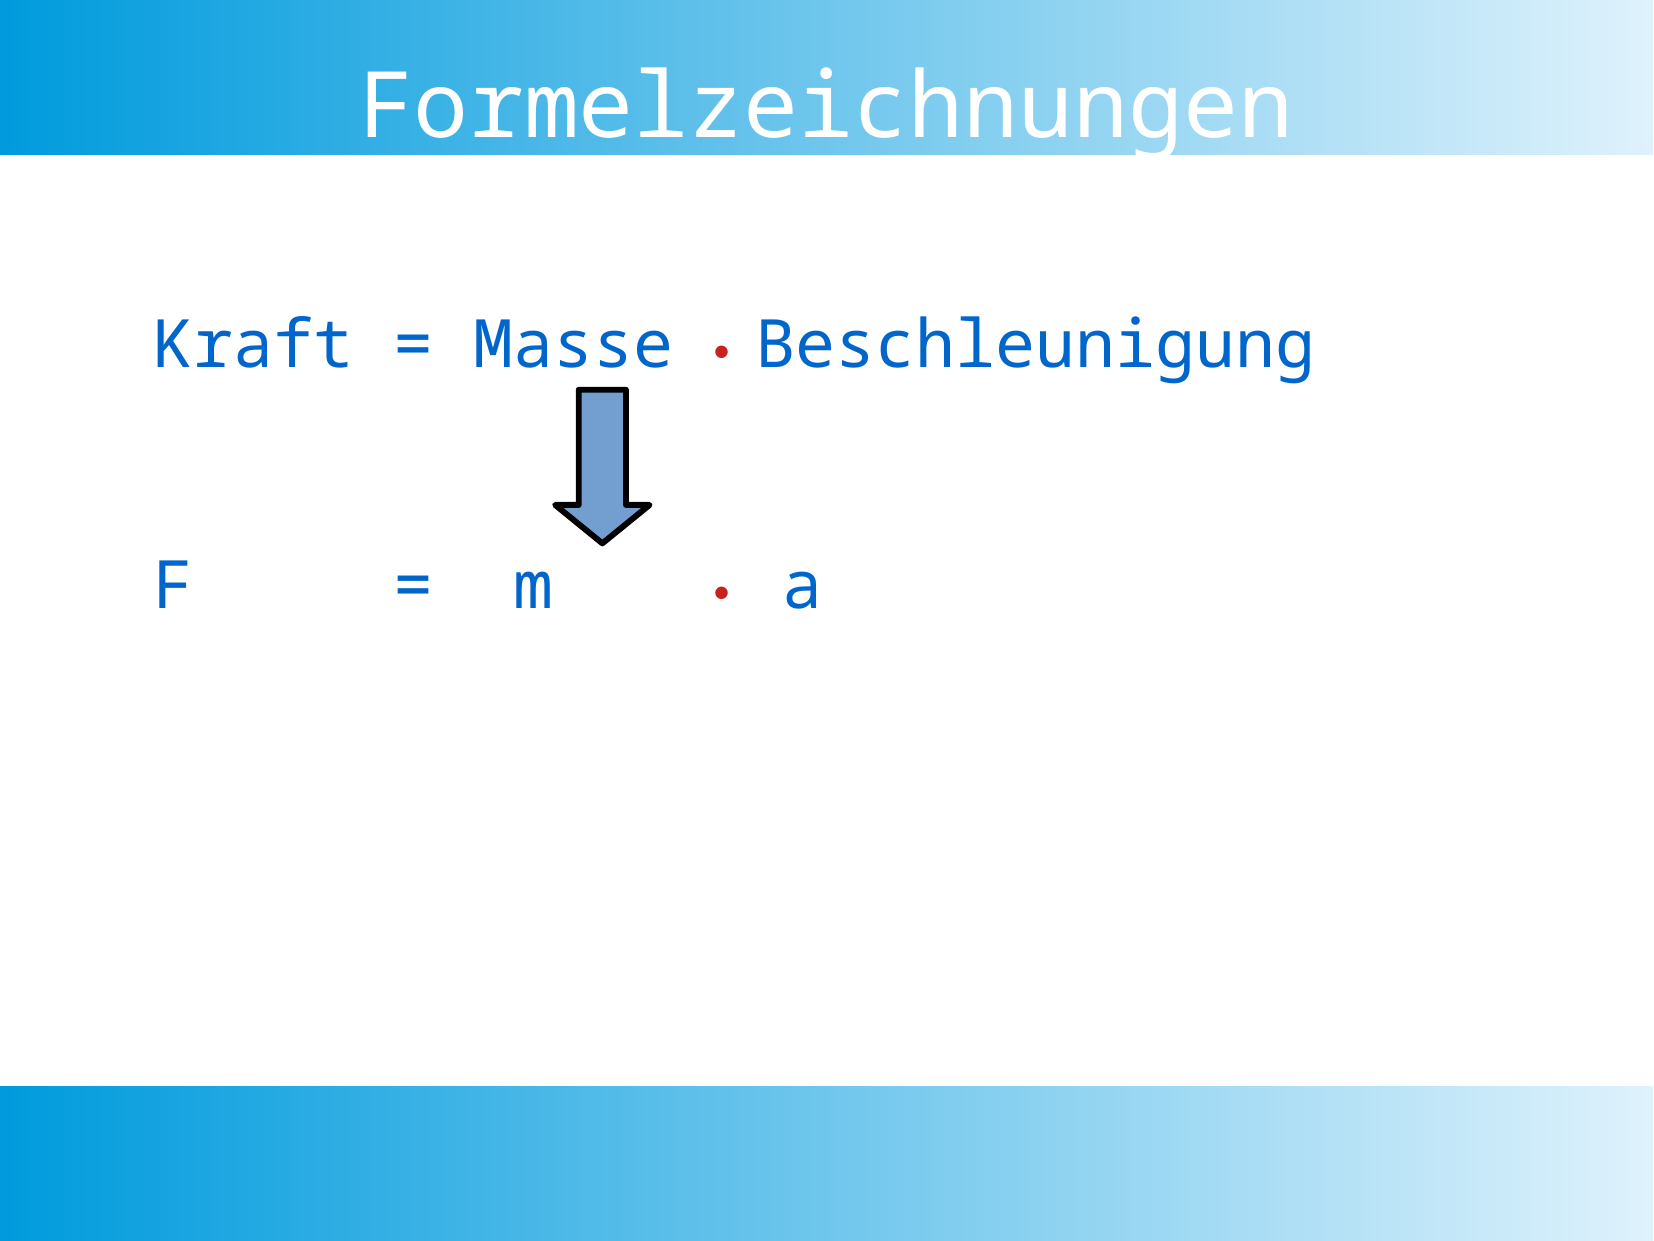

# Formelzeichnungen
Kraft = Masse • Beschleunigung
F = m • a